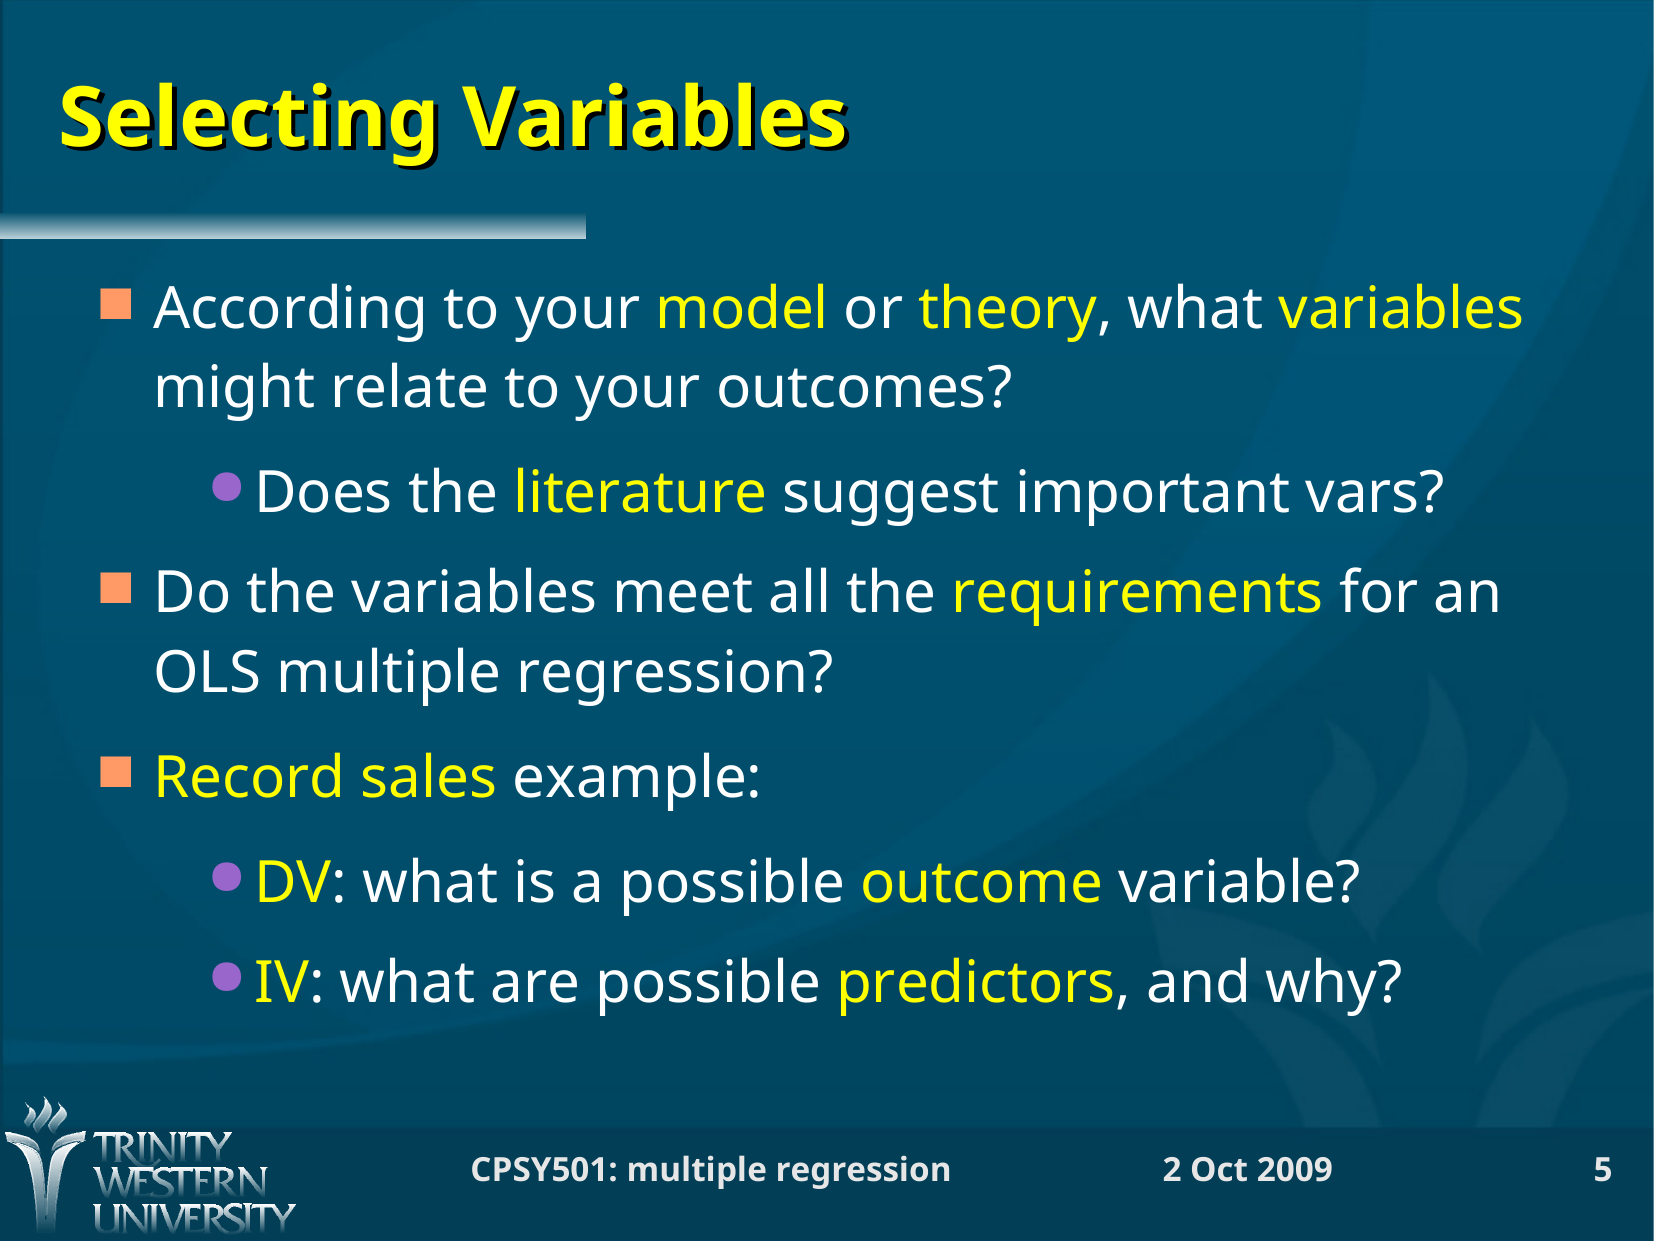

# Selecting Variables
According to your model or theory, what variables might relate to your outcomes?
Does the literature suggest important vars?
Do the variables meet all the requirements for an OLS multiple regression?
Record sales example:
DV: what is a possible outcome variable?
IV: what are possible predictors, and why?
CPSY501: multiple regression
2 Oct 2009
5